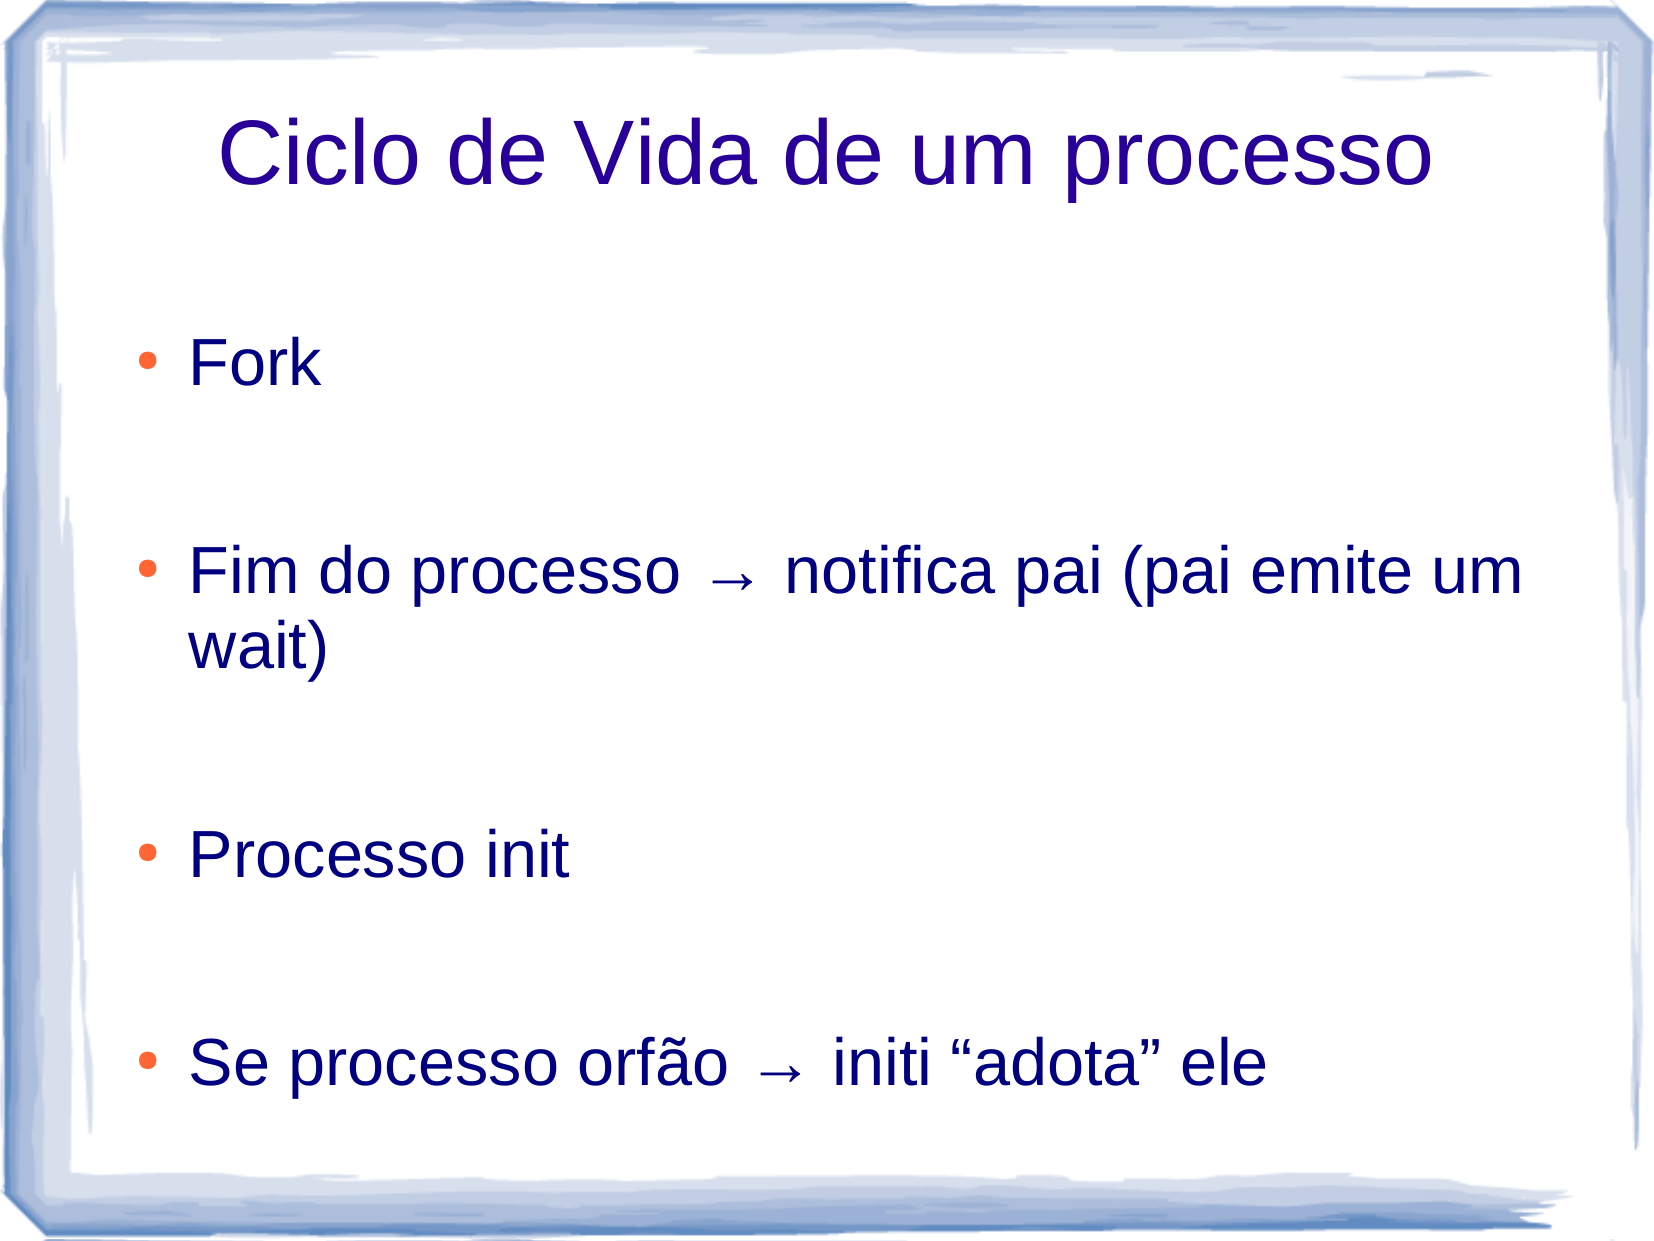

# Ciclo de Vida de um processo
Fork
Fim do processo → notifica pai (pai emite um wait)
Processo init
Se processo orfão → initi “adota” ele